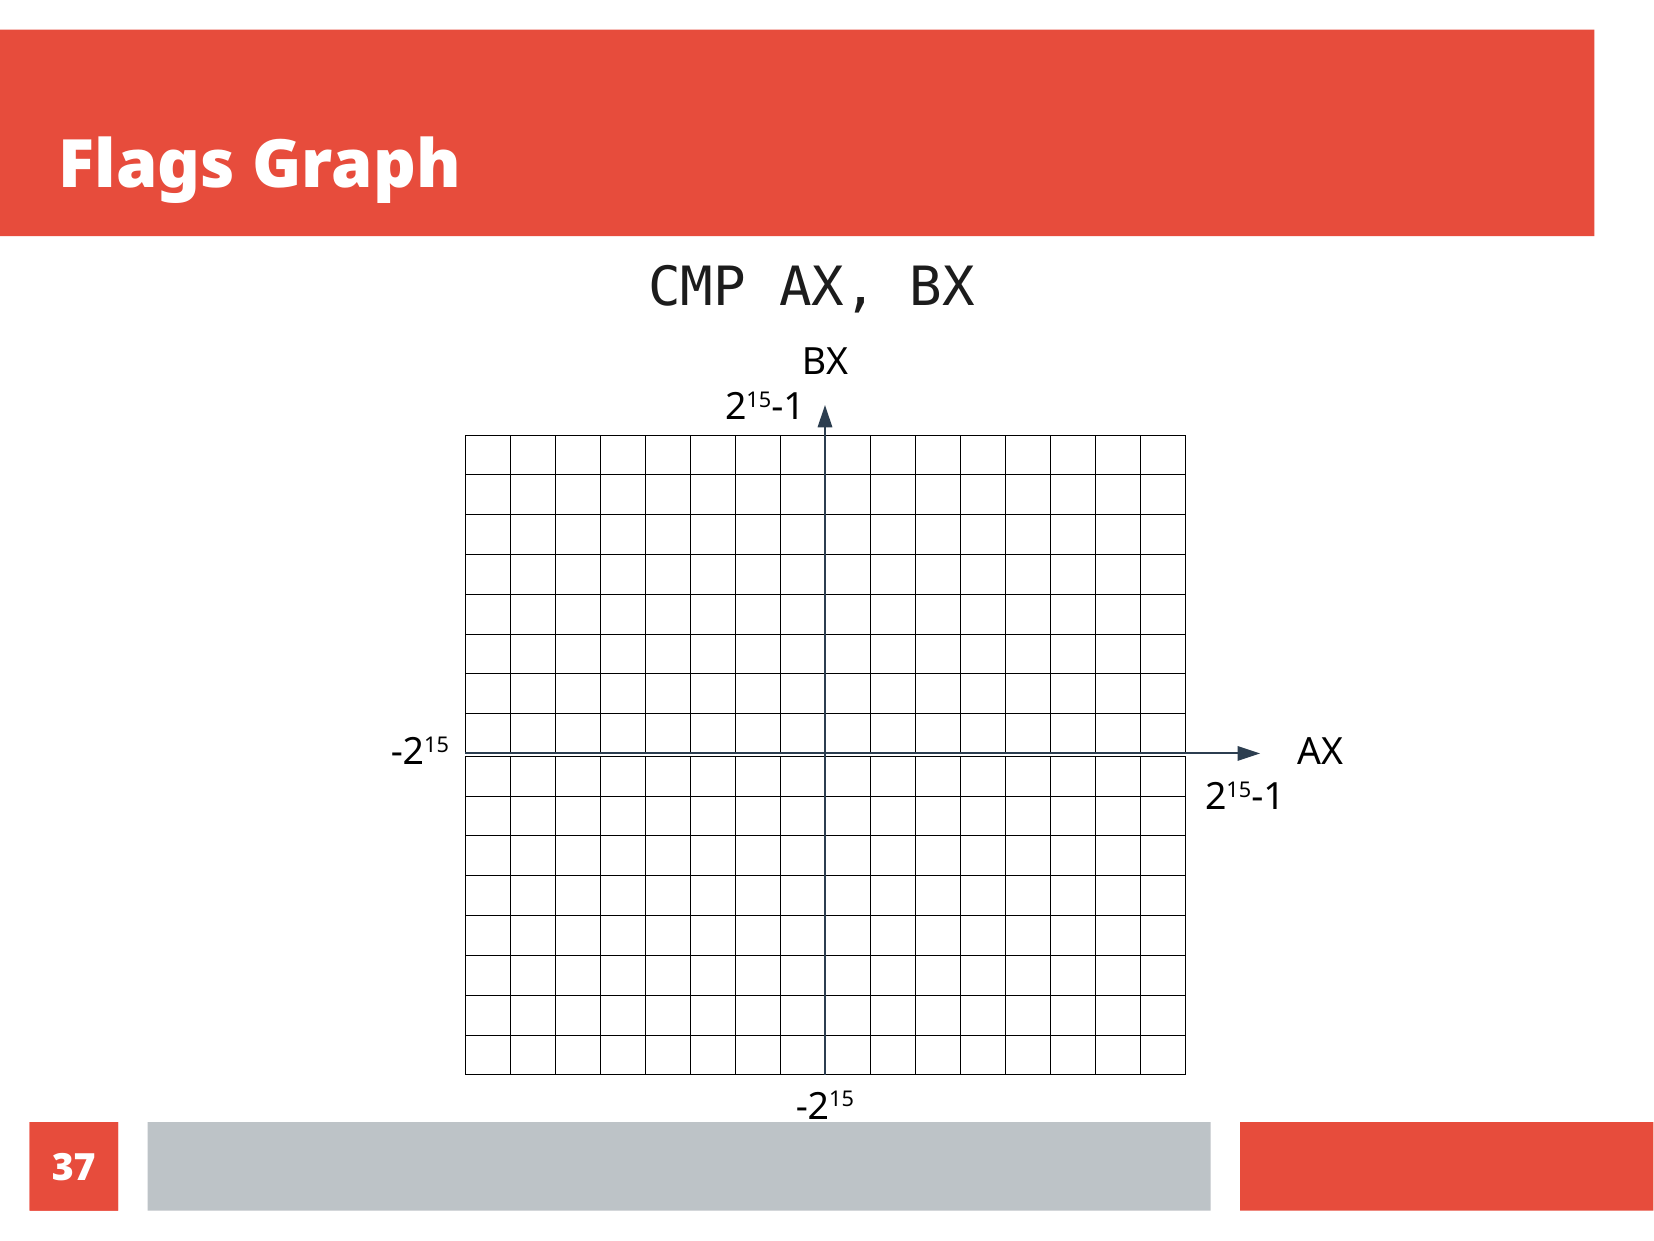

# Flags Graph
CMP AX, BX
BX
215-1
-215
AX
215-1
-215
37